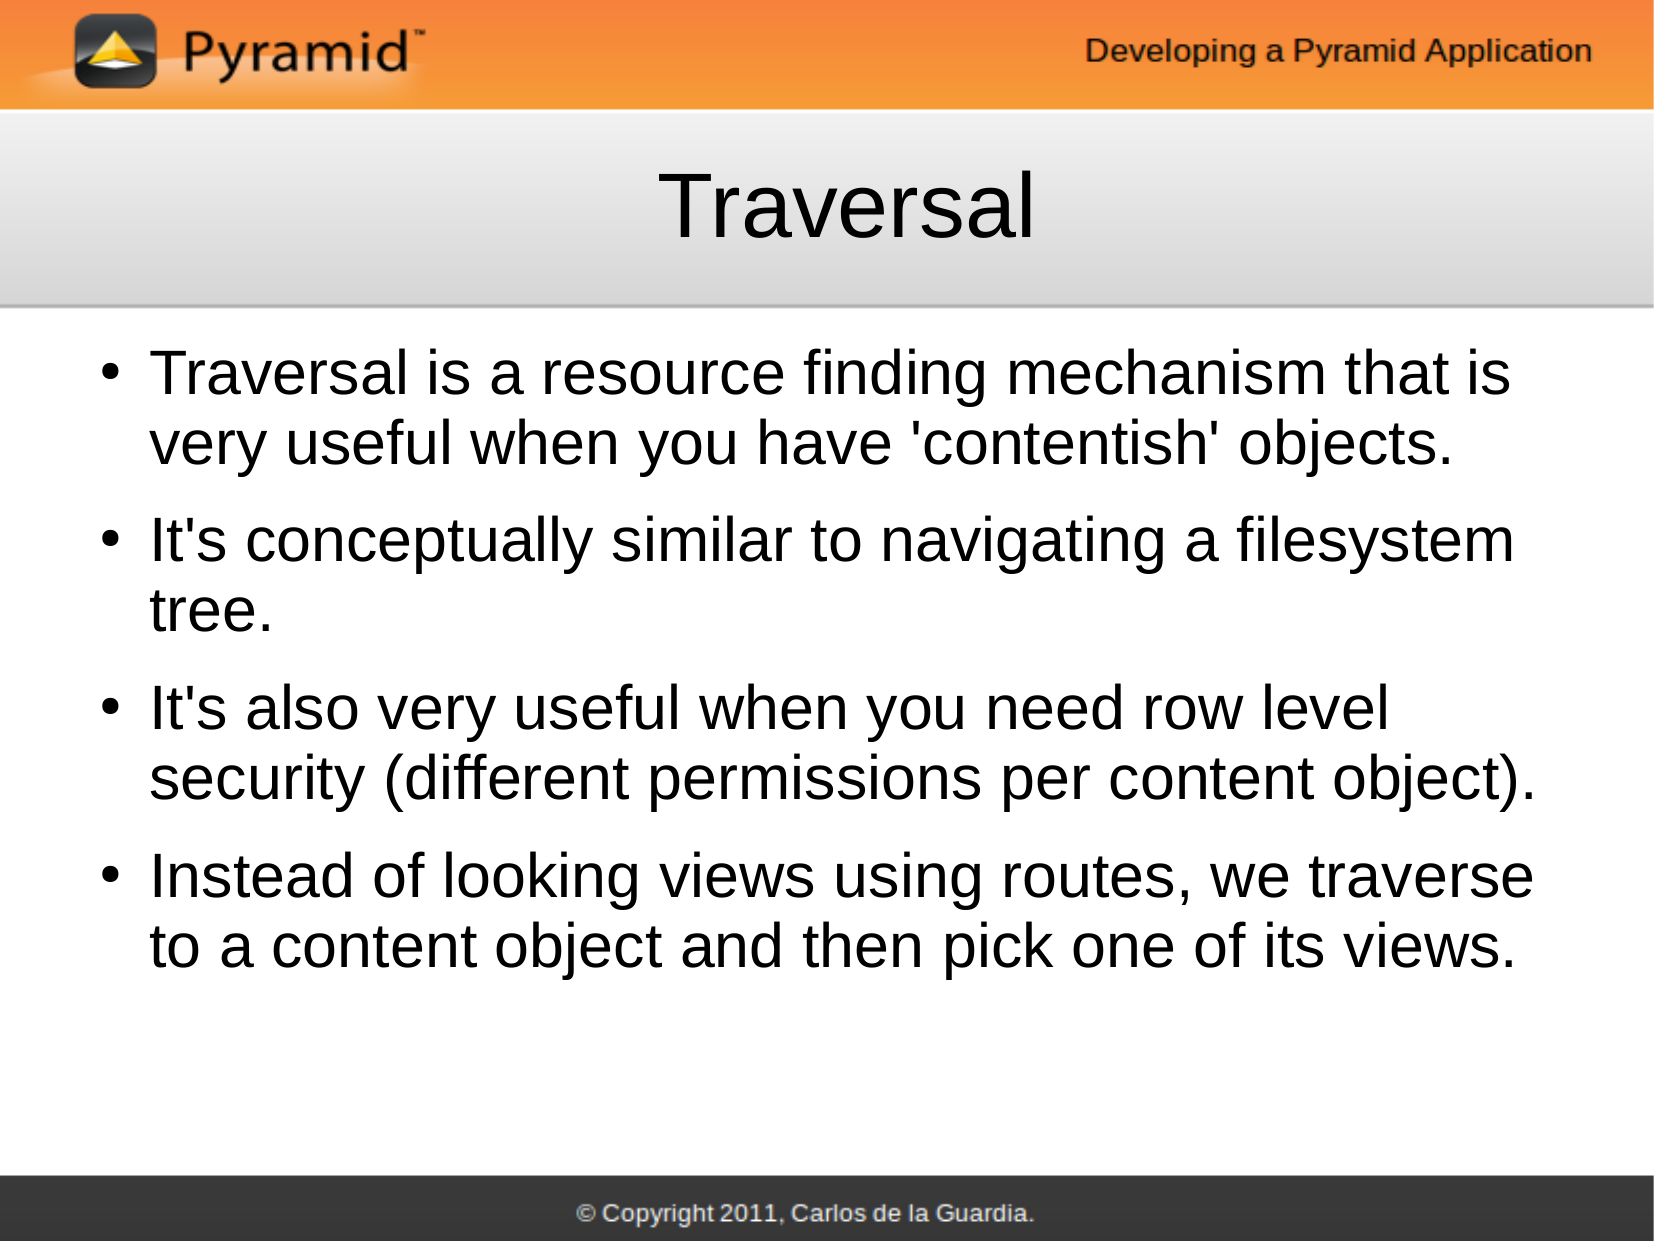

# Traversal
Traversal is a resource finding mechanism that is very useful when you have 'contentish' objects.
It's conceptually similar to navigating a filesystem tree.
It's also very useful when you need row level security (different permissions per content object).
Instead of looking views using routes, we traverse to a content object and then pick one of its views.